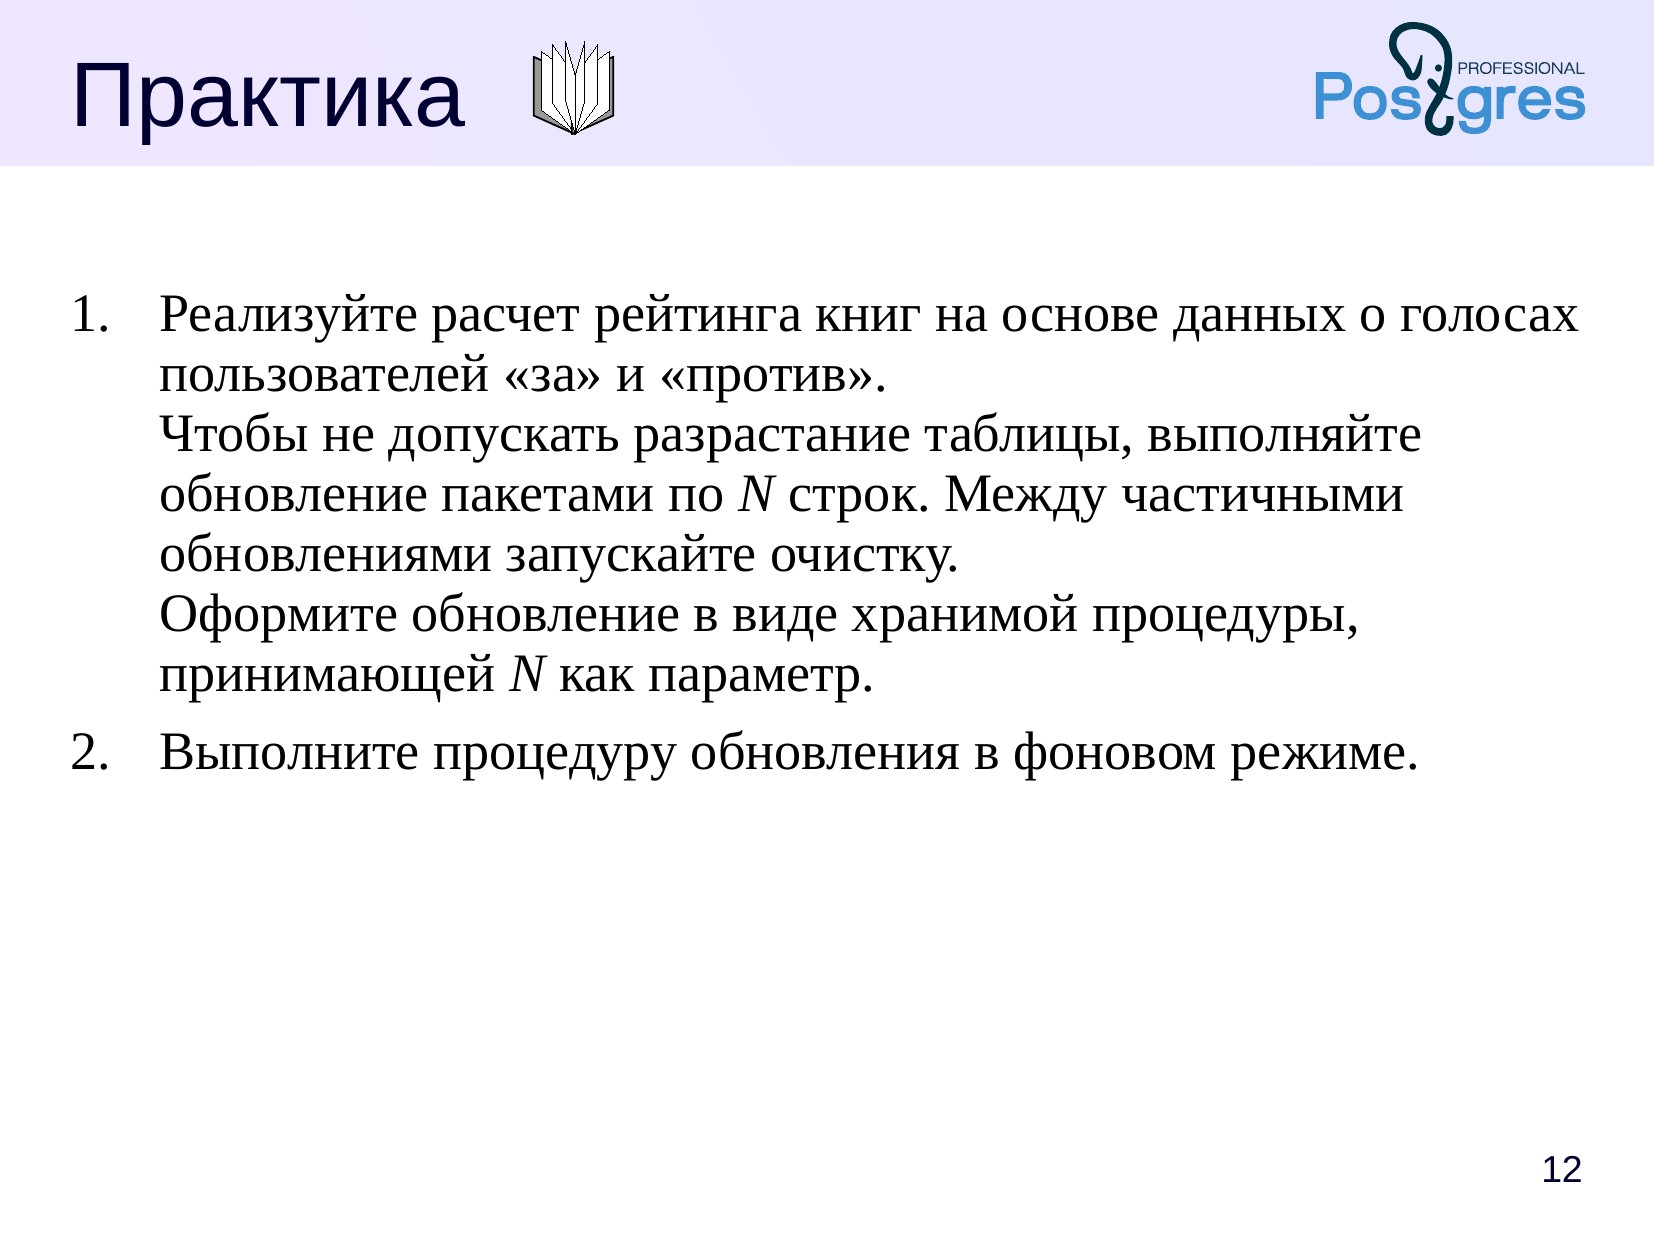

# Практика
Реализуйте расчет рейтинга книг на основе данных о голосах пользователей «за» и «против».
Чтобы не допускать разрастание таблицы, выполняйте обновление пакетами по N строк. Между частичными обновлениями запускайте очистку.
Оформите обновление в виде хранимой процедуры, принимающей N как параметр.
Выполните процедуру обновления в фоновом режиме.